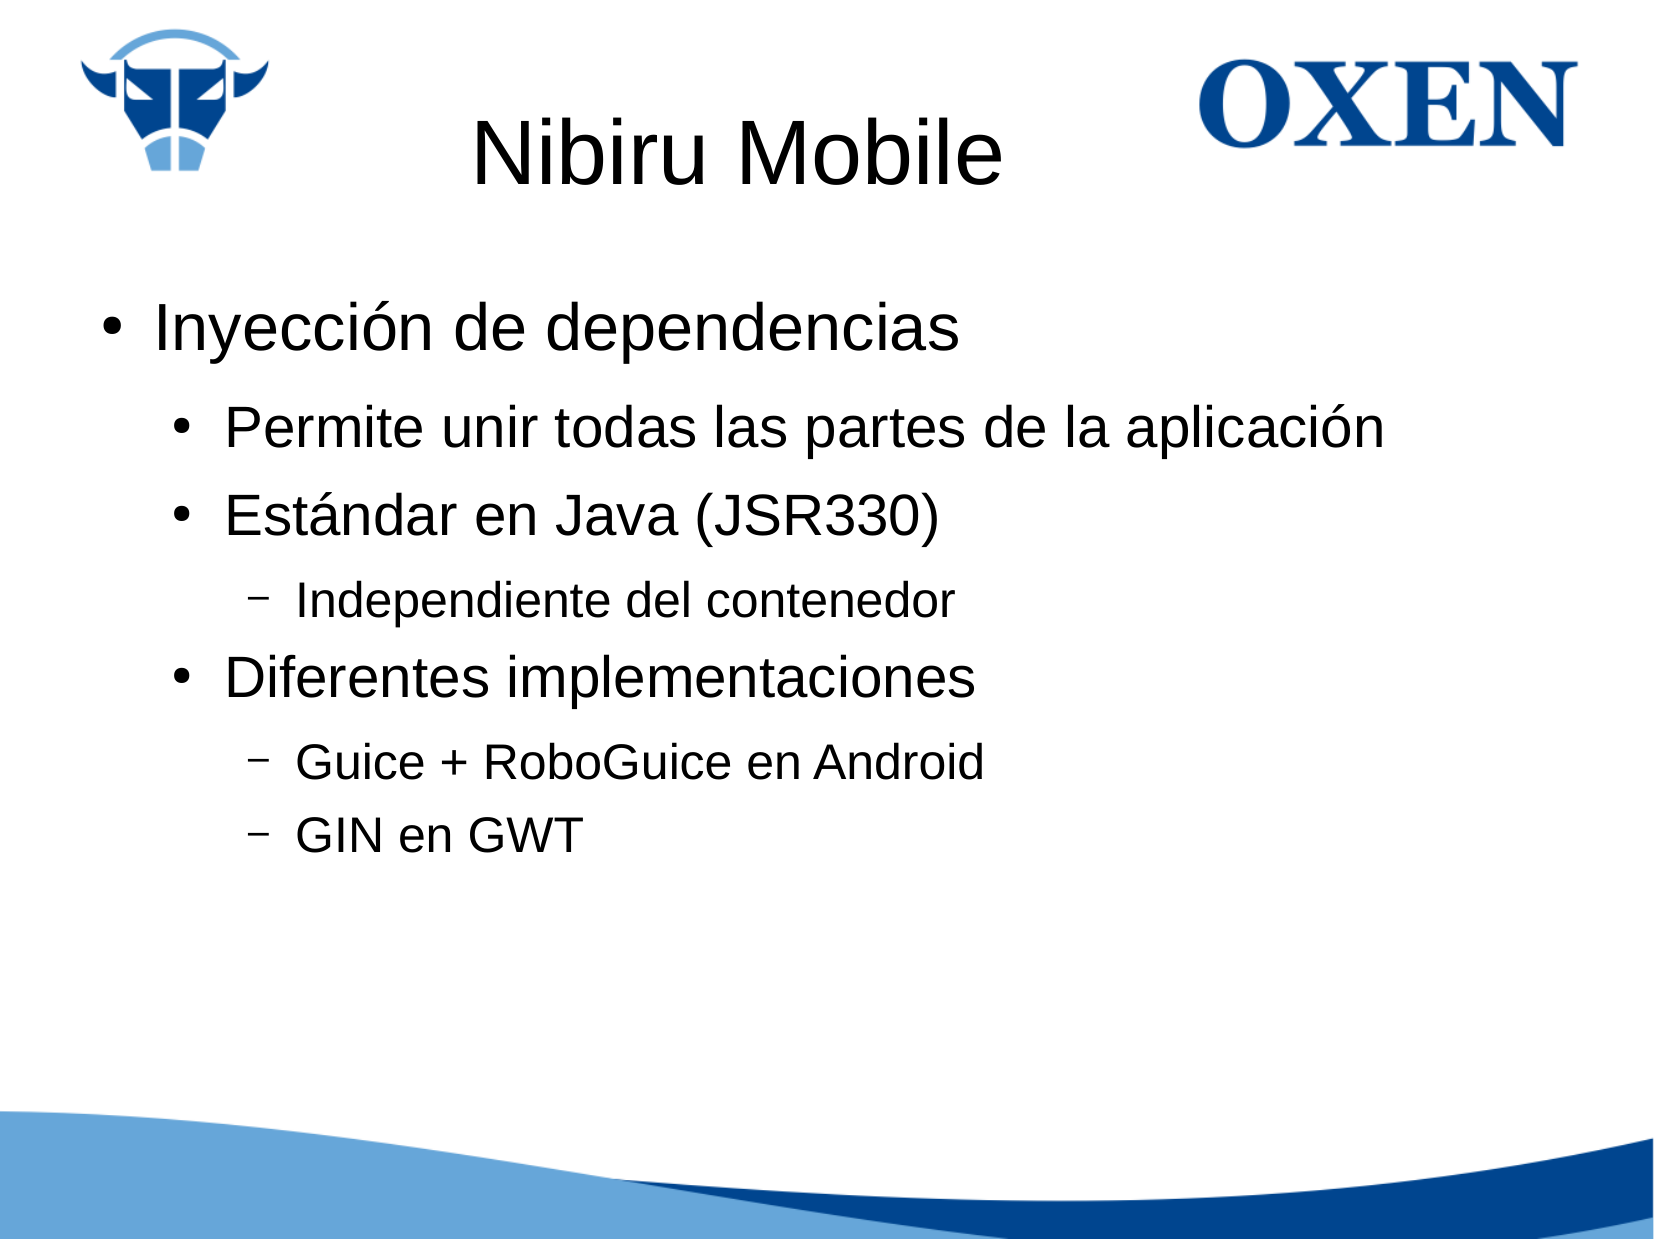

# Nibiru Mobile
Inyección de dependencias
Permite unir todas las partes de la aplicación
Estándar en Java (JSR330)
Independiente del contenedor
Diferentes implementaciones
Guice + RoboGuice en Android
GIN en GWT